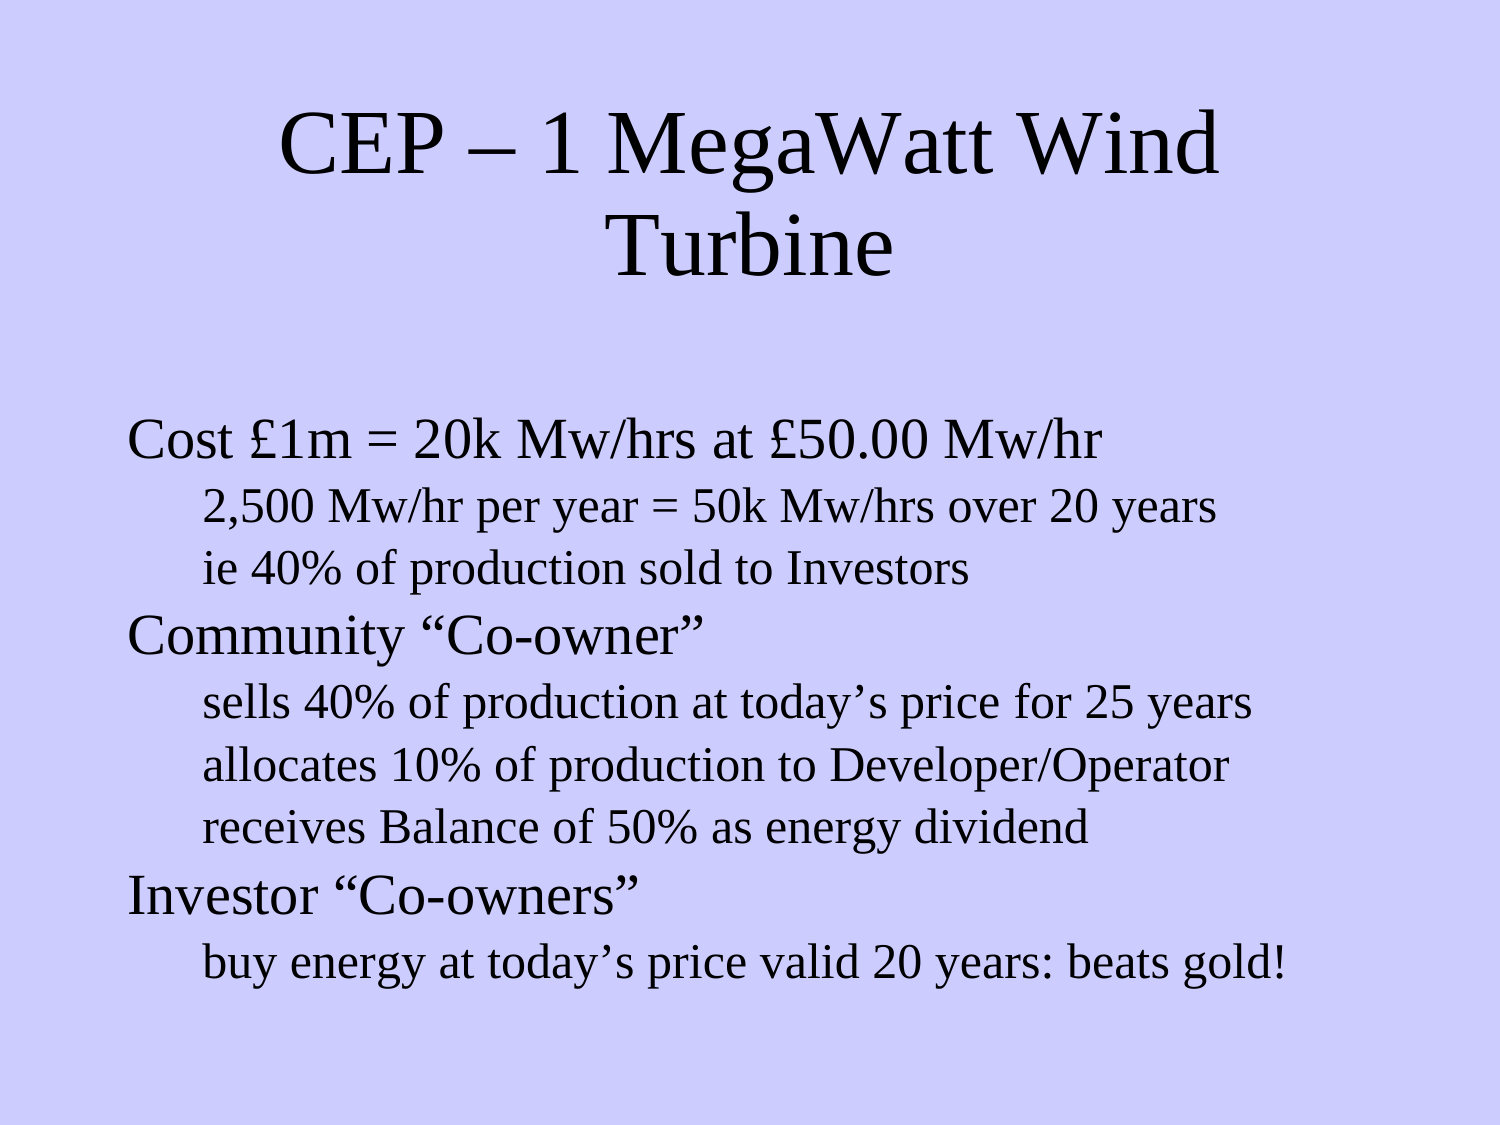

# CEP – 1 MegaWatt Wind Turbine
Cost £1m = 20k Mw/hrs at £50.00 Mw/hr
2,500 Mw/hr per year = 50k Mw/hrs over 20 years
ie 40% of production sold to Investors
Community “Co-owner”
sells 40% of production at today’s price for 25 years
allocates 10% of production to Developer/Operator
receives Balance of 50% as energy dividend
Investor “Co-owners”
buy energy at today’s price valid 20 years: beats gold!